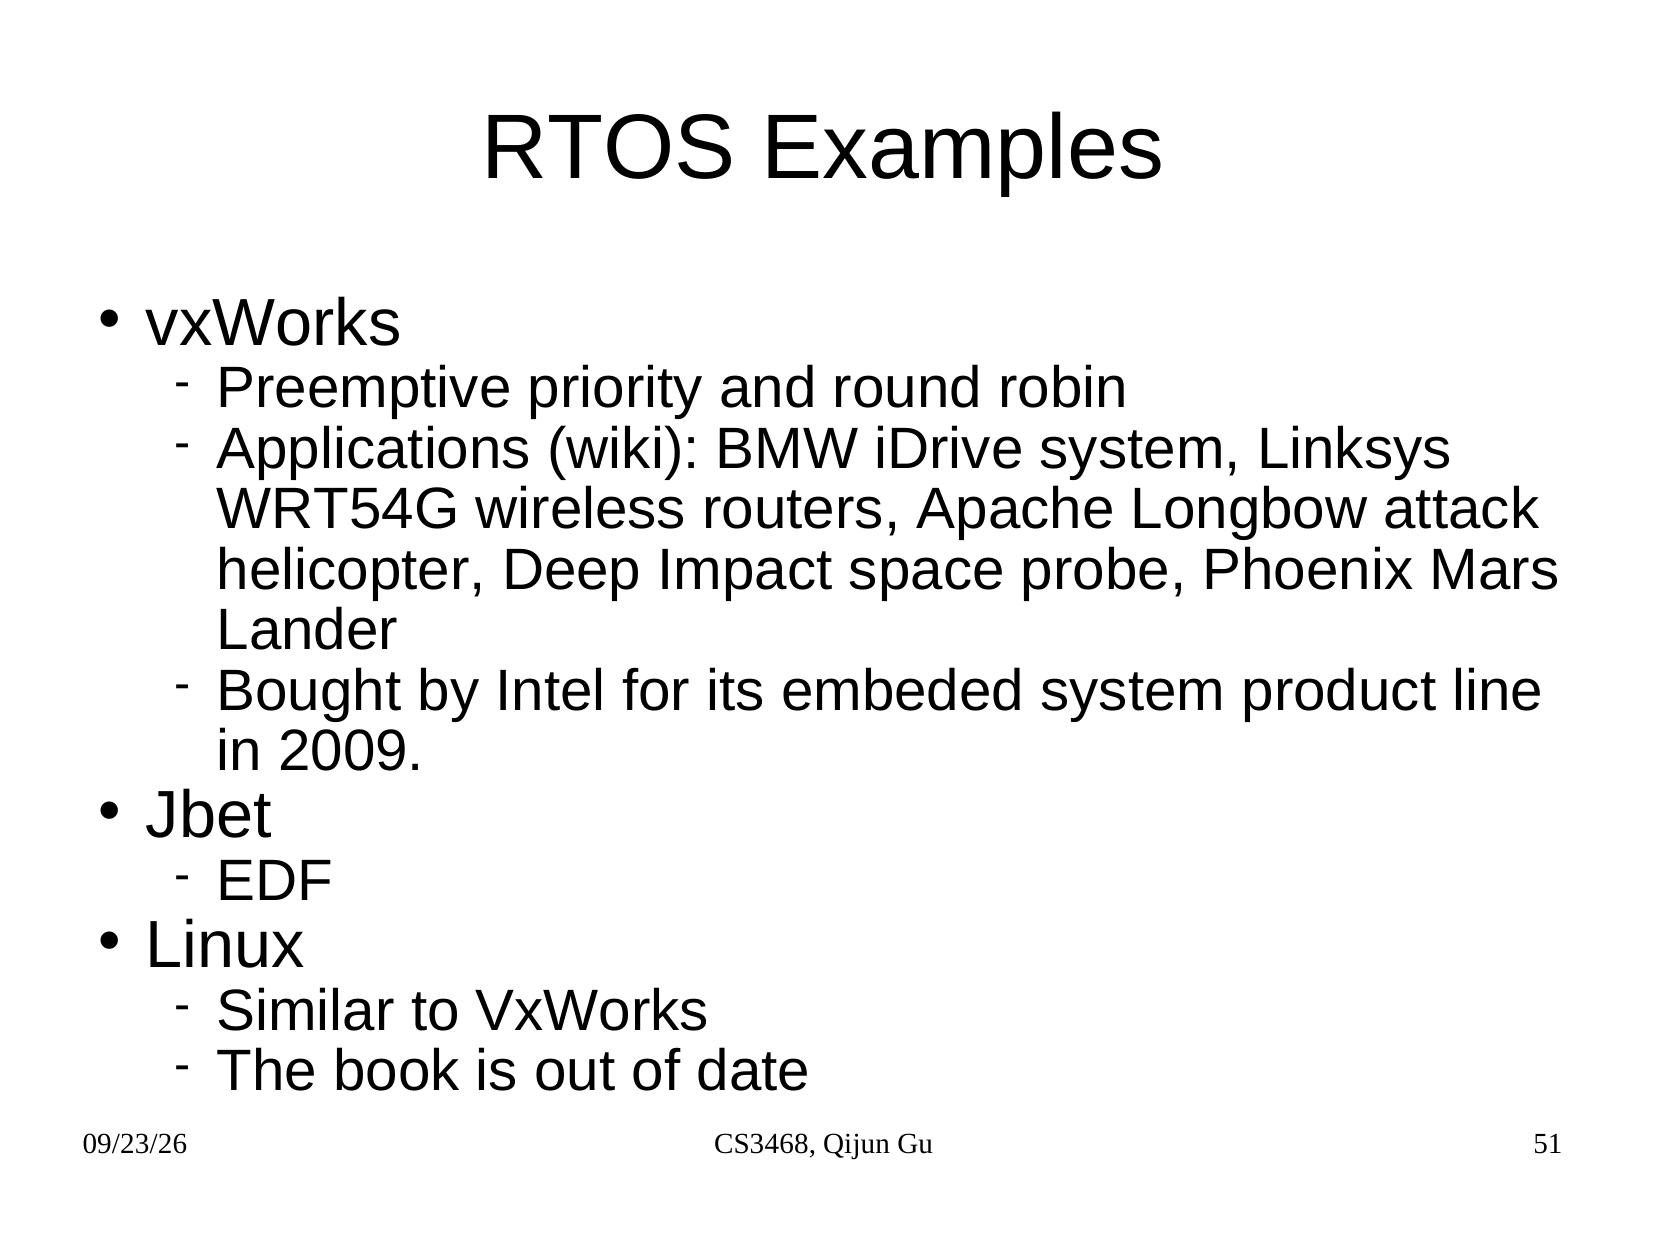

# RTOS Examples
vxWorks
Preemptive priority and round robin
Applications (wiki): BMW iDrive system, Linksys WRT54G wireless routers, Apache Longbow attack helicopter, Deep Impact space probe, Phoenix Mars Lander
Bought by Intel for its embeded system product line in 2009.
Jbet
EDF
Linux
Similar to VxWorks
The book is out of date
CS3468, Qijun Gu
51